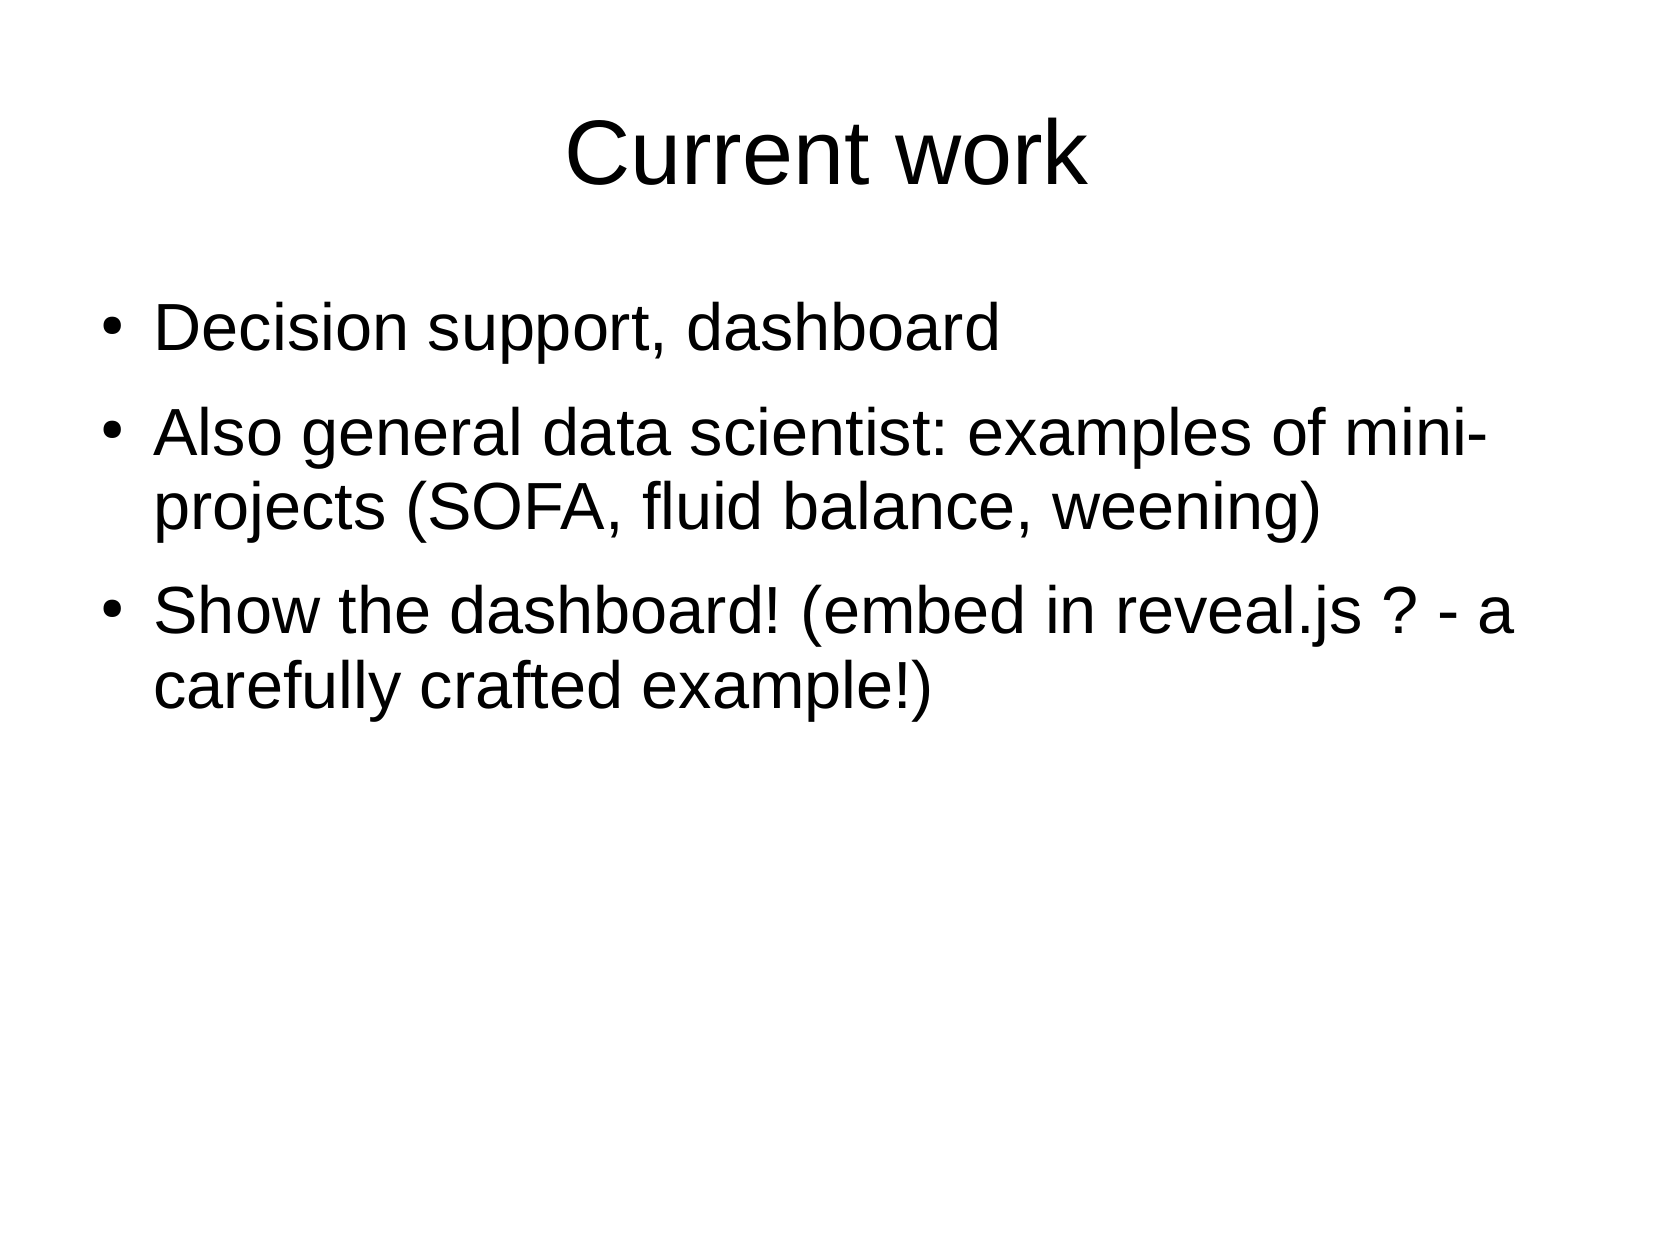

# Current work
Decision support, dashboard
Also general data scientist: examples of mini-projects (SOFA, fluid balance, weening)
Show the dashboard! (embed in reveal.js ? - a carefully crafted example!)